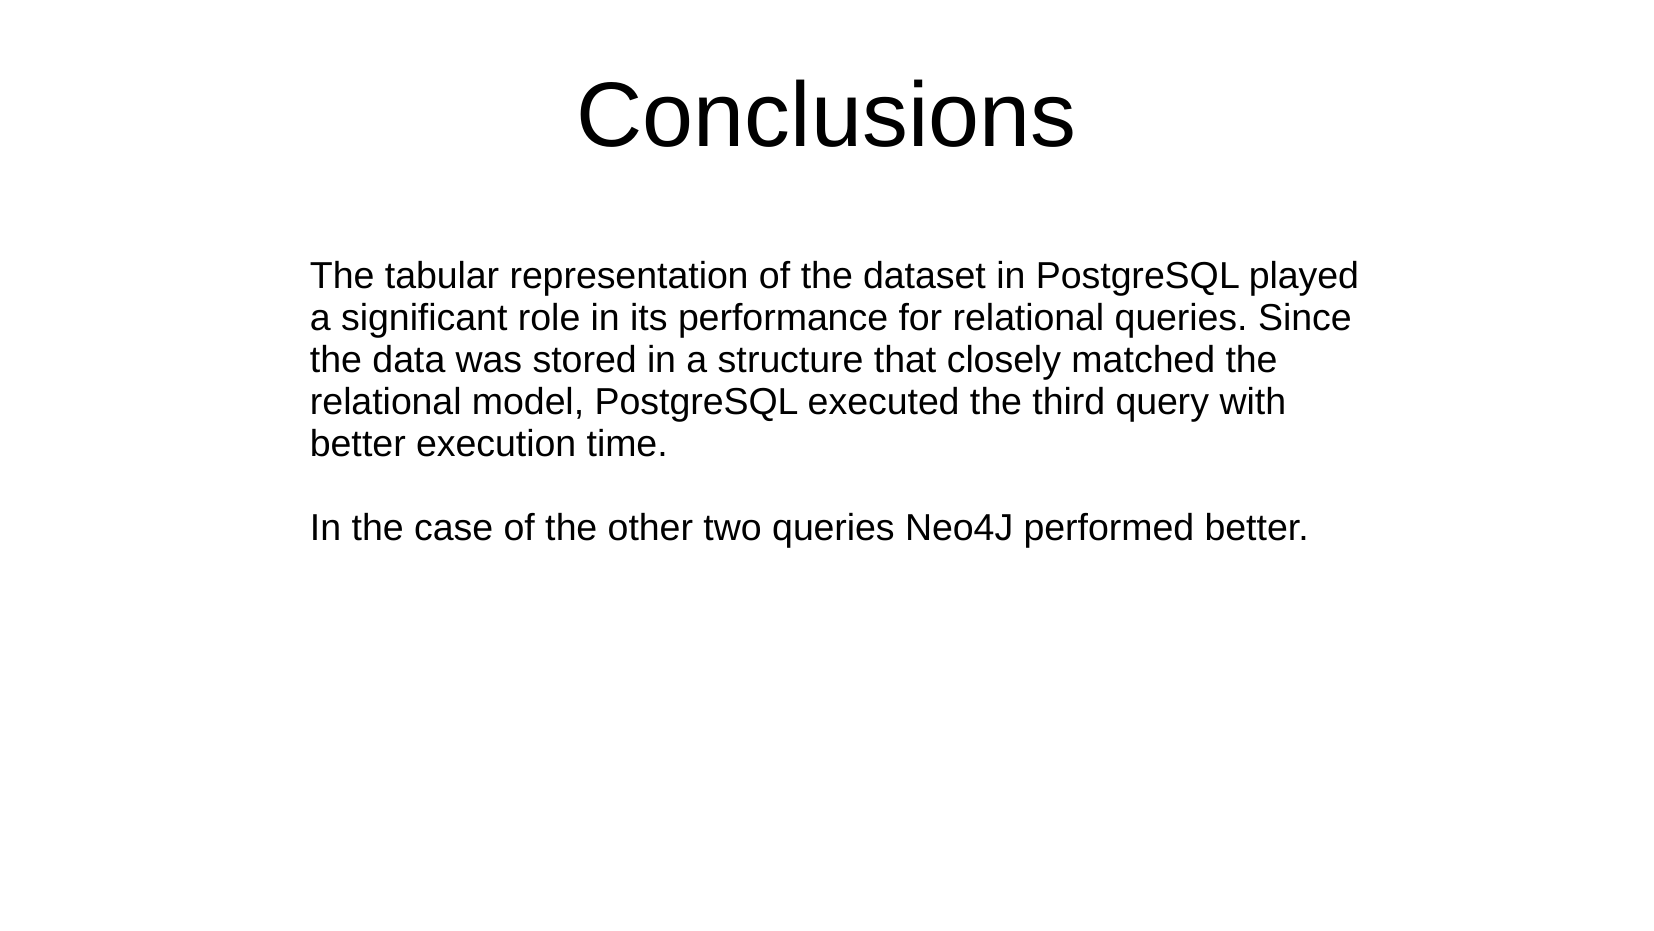

# Conclusions
The tabular representation of the dataset in PostgreSQL played a significant role in its performance for relational queries. Since the data was stored in a structure that closely matched the relational model, PostgreSQL executed the third query with better execution time.
In the case of the other two queries Neo4J performed better.